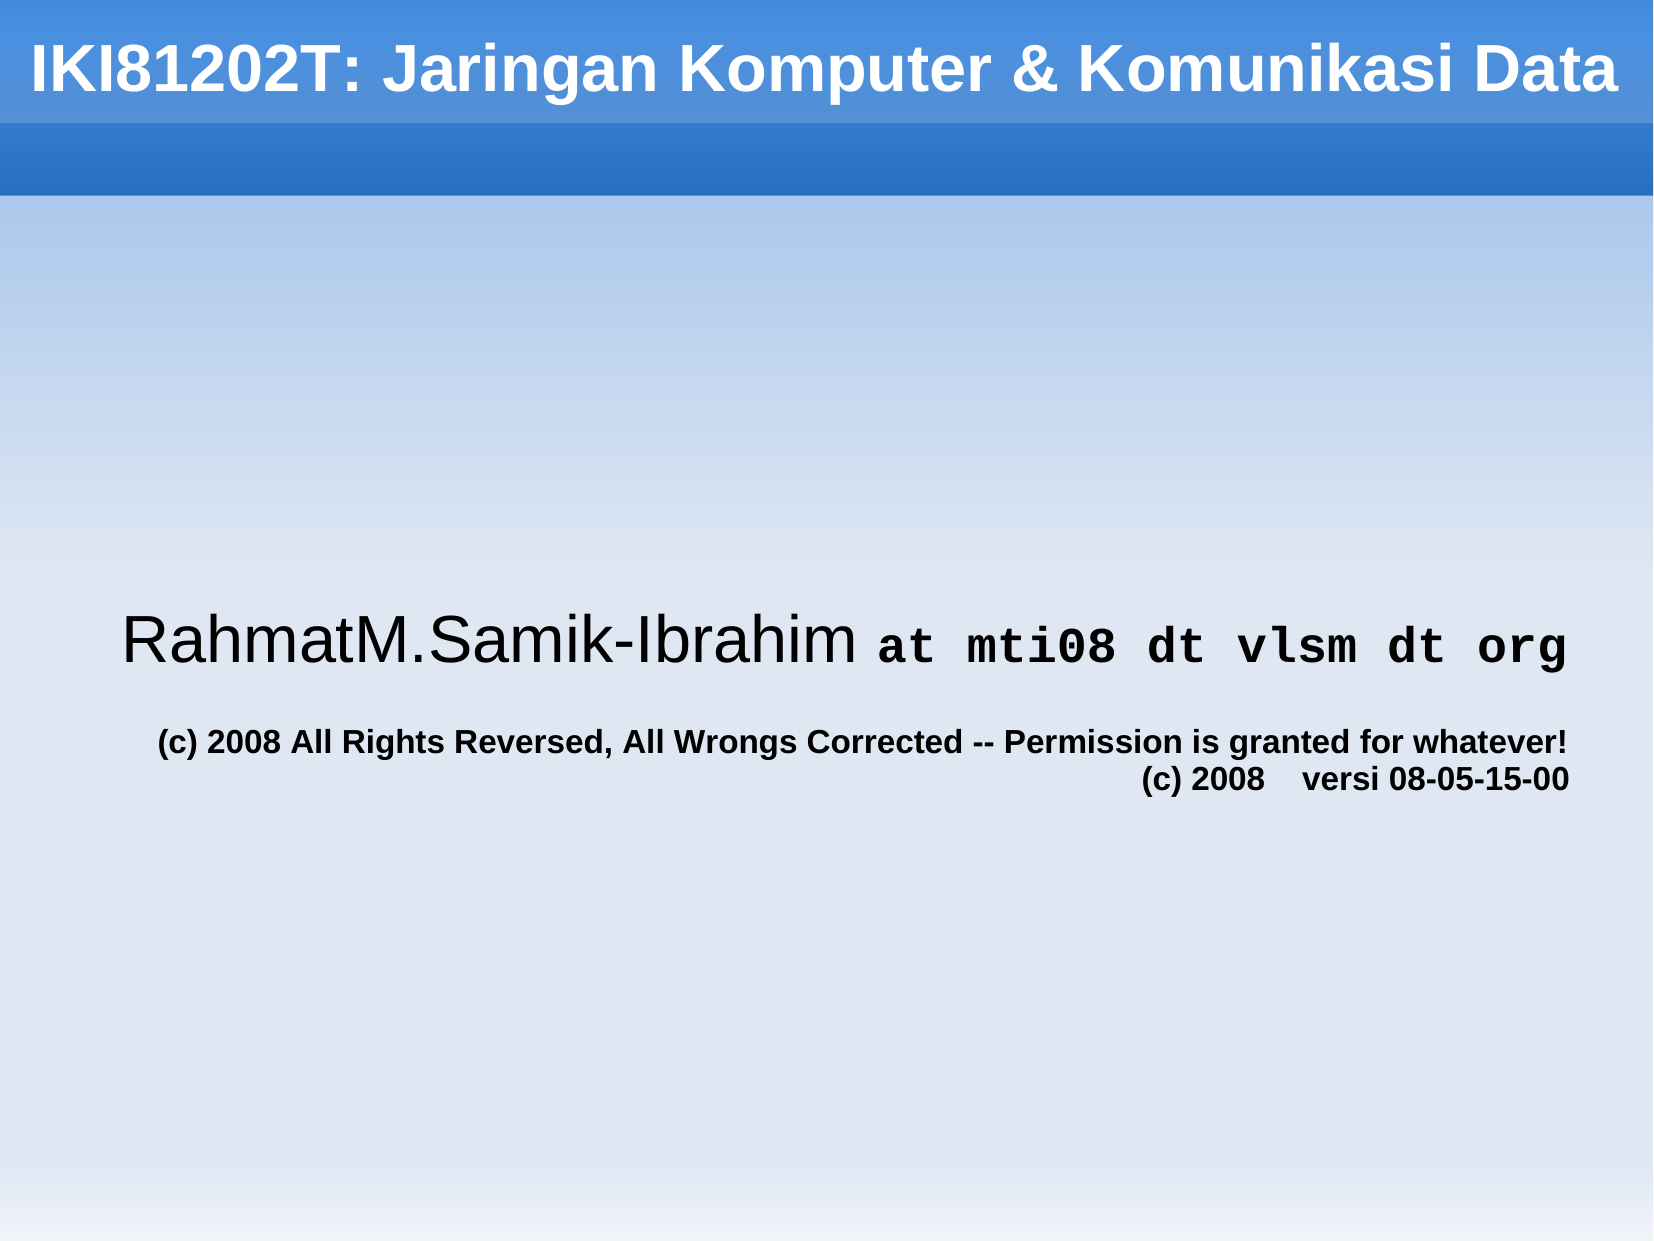

# IKI81202T: Jaringan Komputer & Komunikasi Data
RahmatM.Samik-Ibrahim at mti08 dt vlsm dt org
(c) 2008 All Rights Reversed, All Wrongs Corrected -- Permission is granted for whatever!
 (c) 2008 versi 08-05-15-00